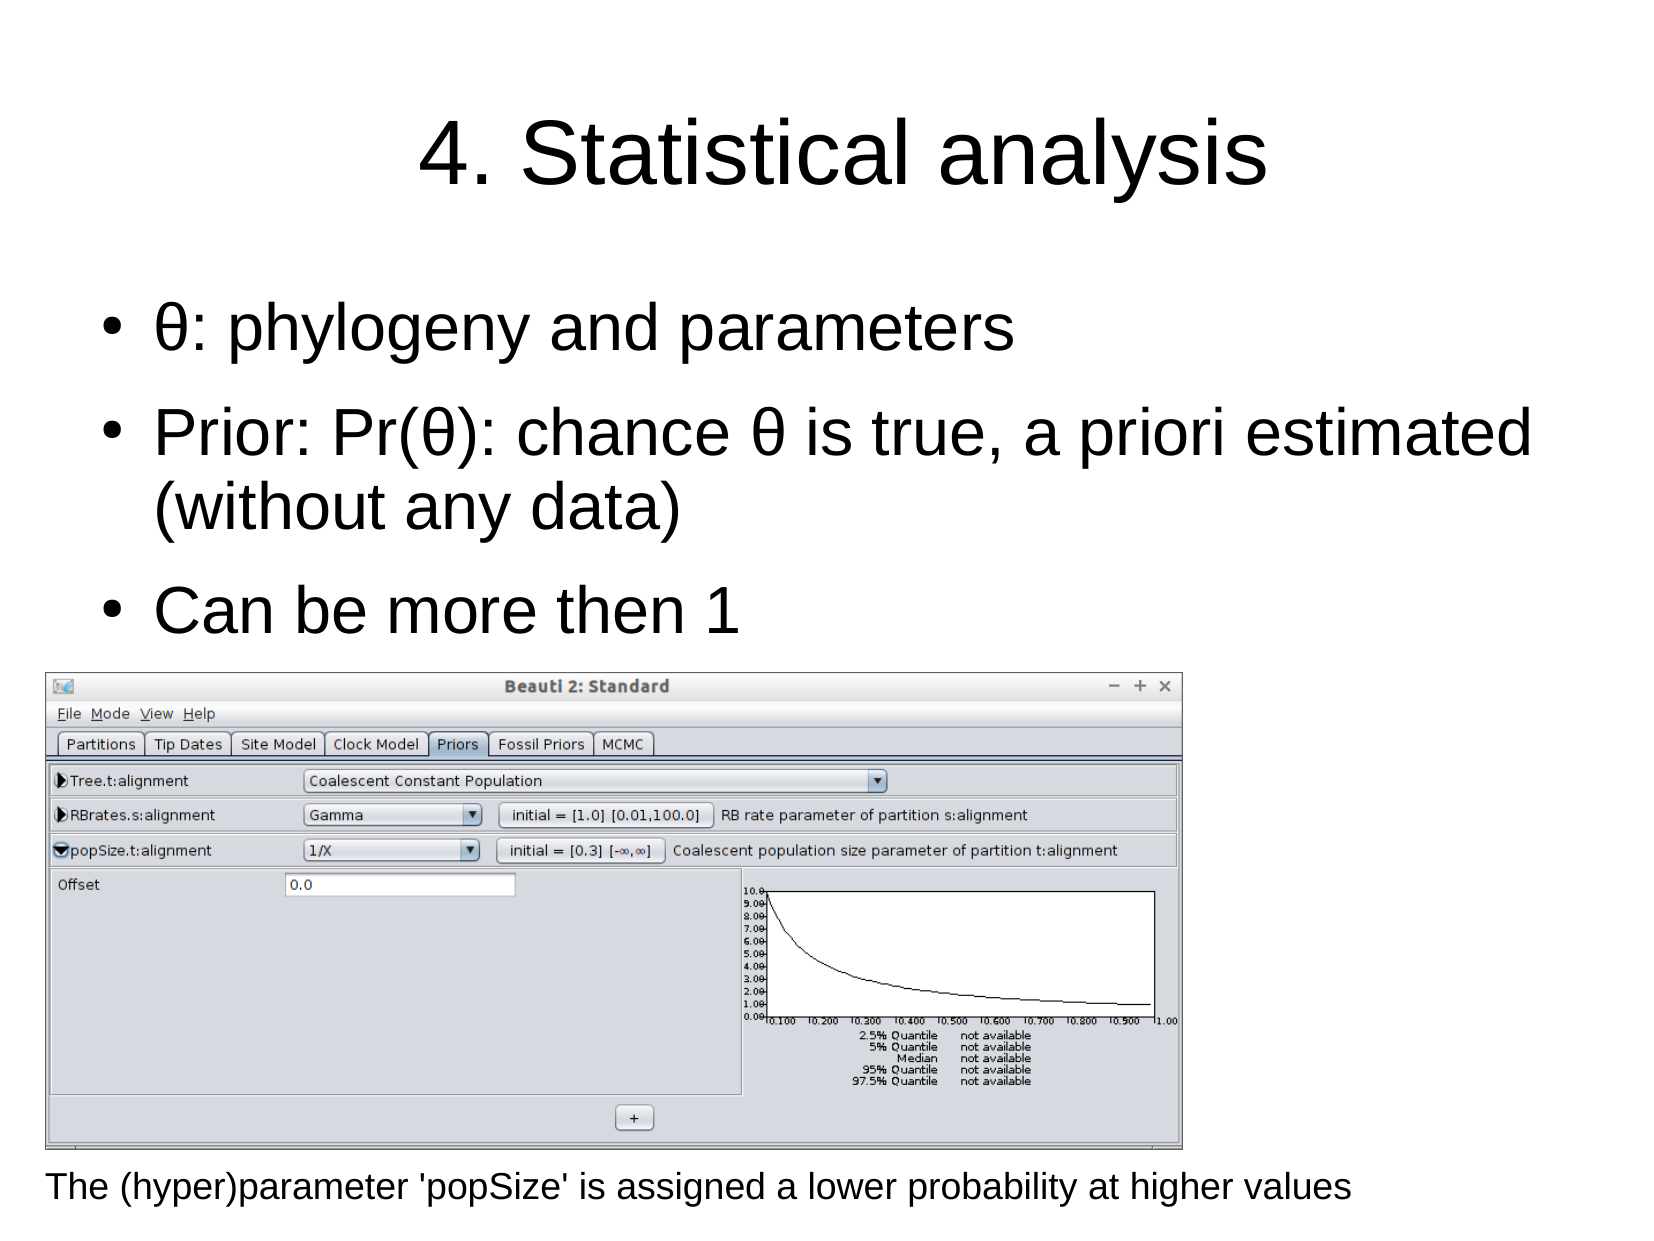

# 4. Statistical analysis
θ: phylogeny and parameters
Prior: Pr(θ): chance θ is true, a priori estimated (without any data)
Can be more then 1
The (hyper)parameter 'popSize' is assigned a lower probability at higher values